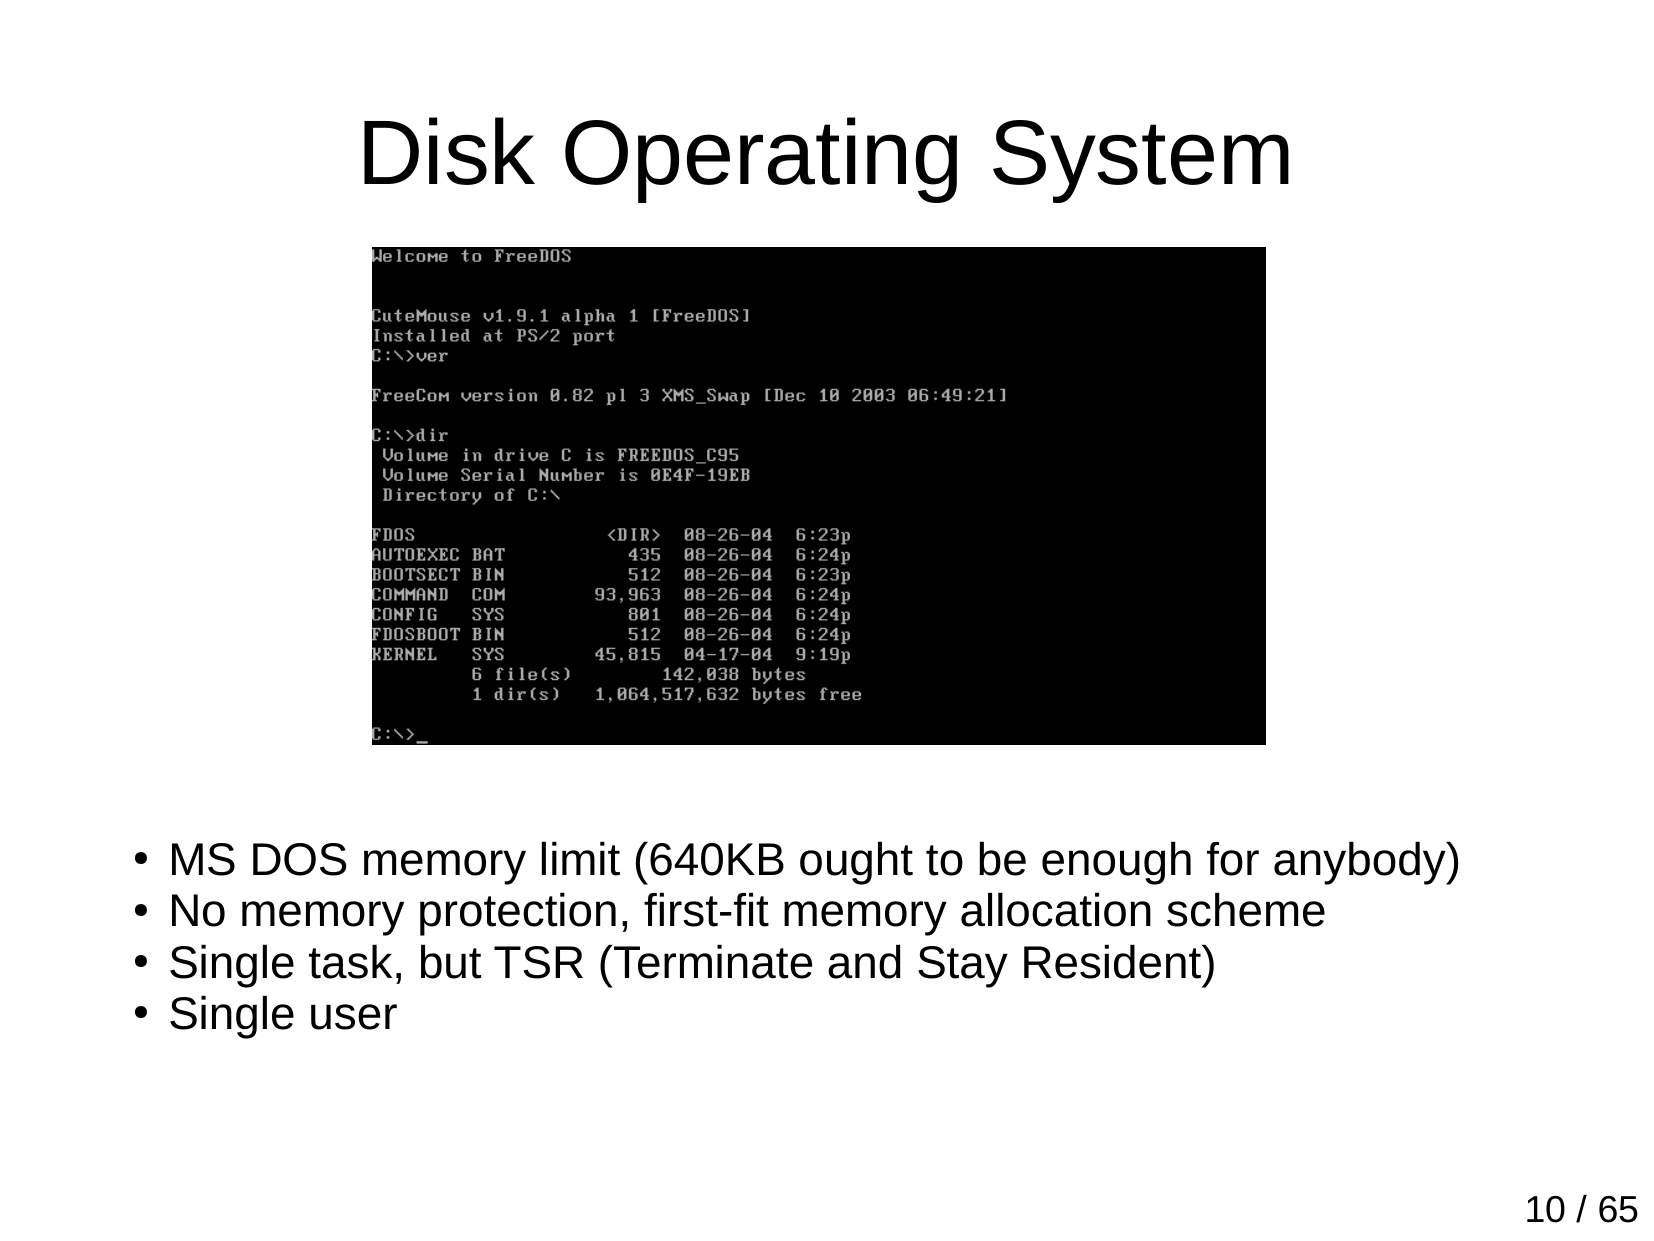

# Disk Operating System
MS DOS memory limit (640KB ought to be enough for anybody)
No memory protection, first-fit memory allocation scheme
Single task, but TSR (Terminate and Stay Resident)
Single user